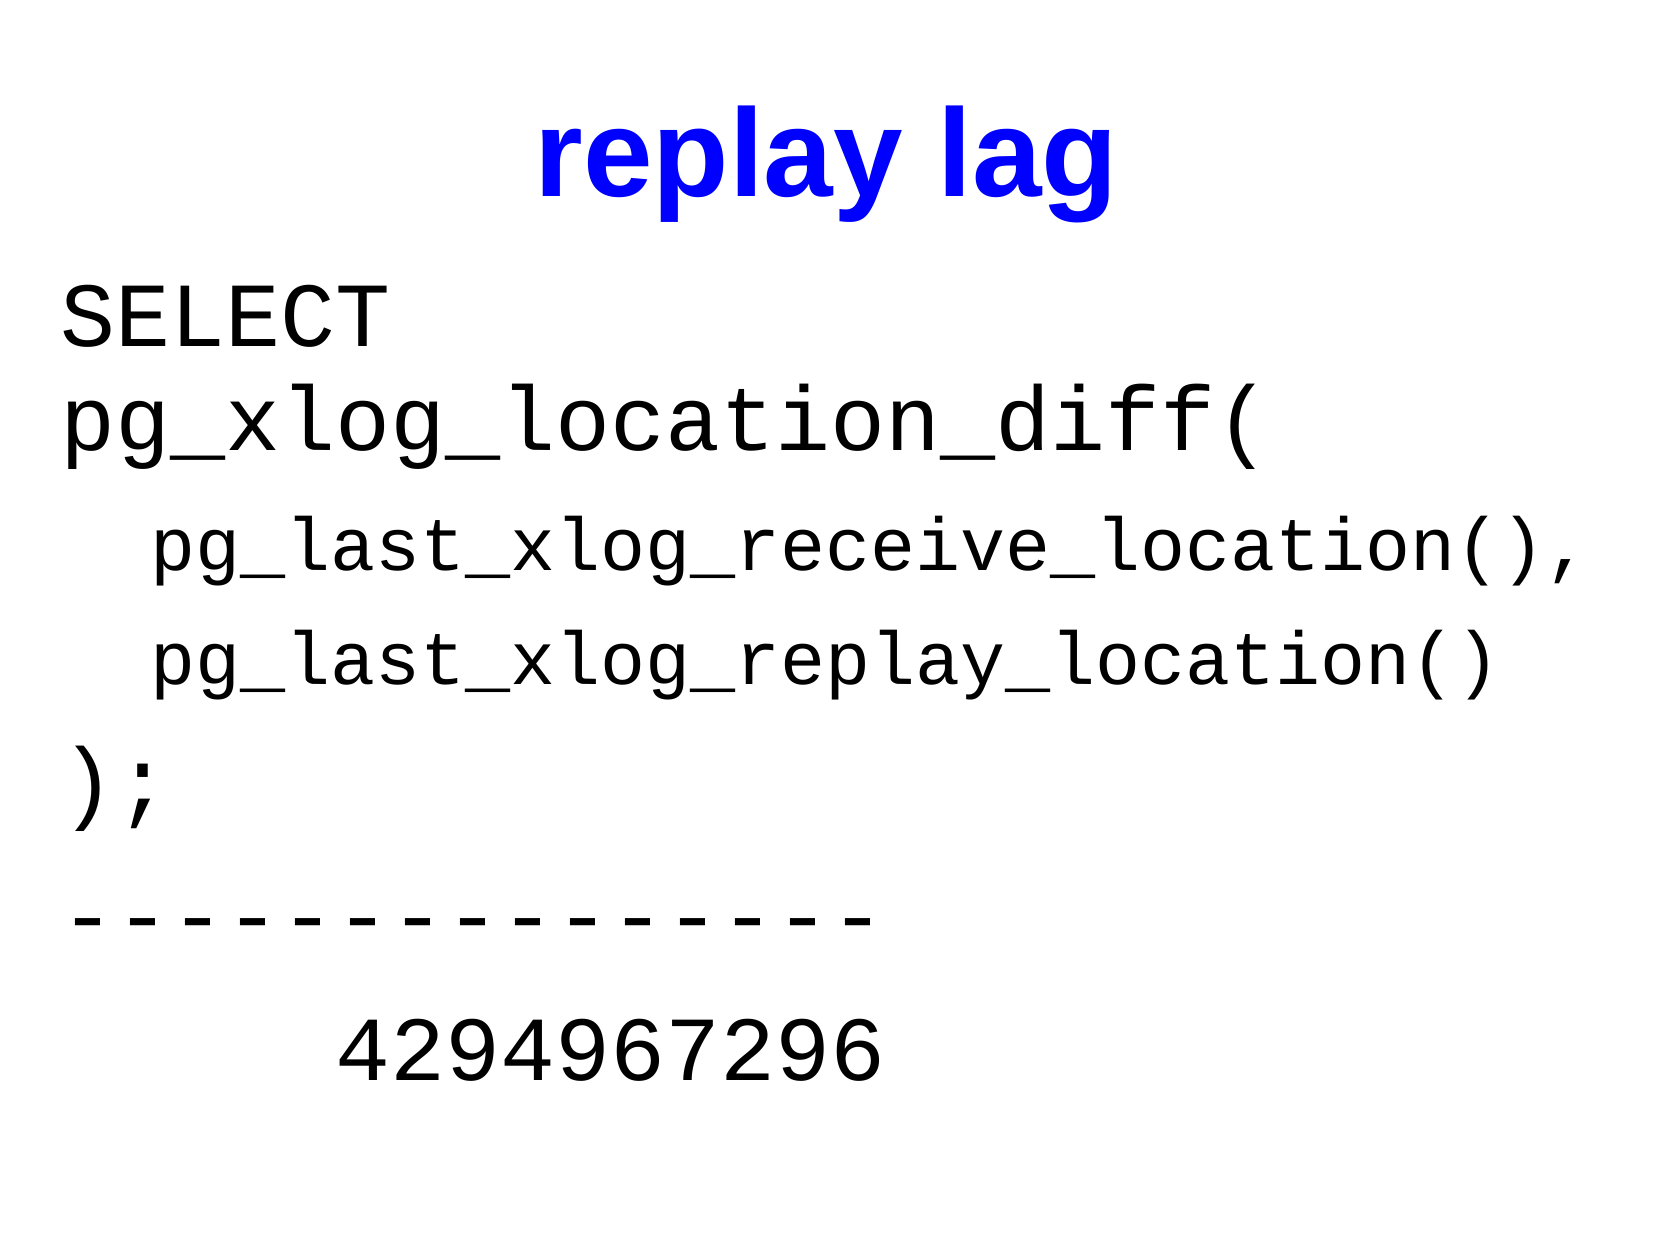

# replay lag
SELECT pg_xlog_location_diff(
 pg_last_xlog_receive_location(),
 pg_last_xlog_replay_location()
);
---------------
 4294967296